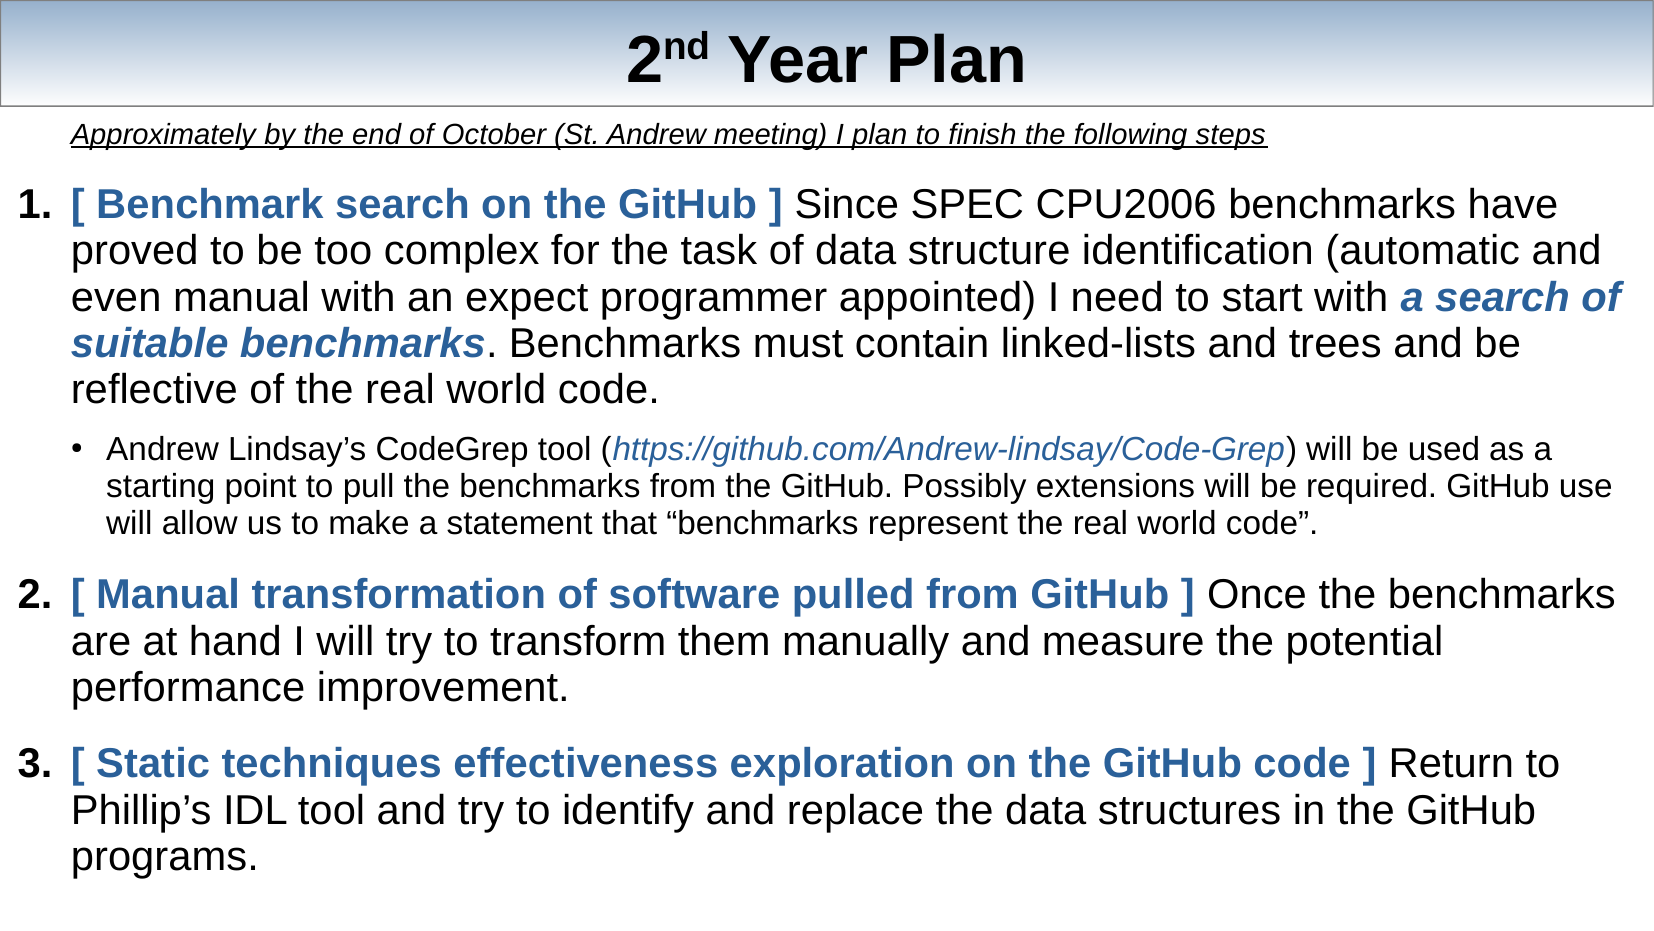

# 2nd Year Plan
Approximately by the end of October (St. Andrew meeting) I plan to finish the following steps
[ Benchmark search on the GitHub ] Since SPEC CPU2006 benchmarks have proved to be too complex for the task of data structure identification (automatic and even manual with an expect programmer appointed) I need to start with a search of suitable benchmarks. Benchmarks must contain linked-lists and trees and be reflective of the real world code.
Andrew Lindsay’s CodeGrep tool (https://github.com/Andrew-lindsay/Code-Grep) will be used as a starting point to pull the benchmarks from the GitHub. Possibly extensions will be required. GitHub use will allow us to make a statement that “benchmarks represent the real world code”.
[ Manual transformation of software pulled from GitHub ] Once the benchmarks are at hand I will try to transform them manually and measure the potential performance improvement.
[ Static techniques effectiveness exploration on the GitHub code ] Return to Phillip’s IDL tool and try to identify and replace the data structures in the GitHub programs.